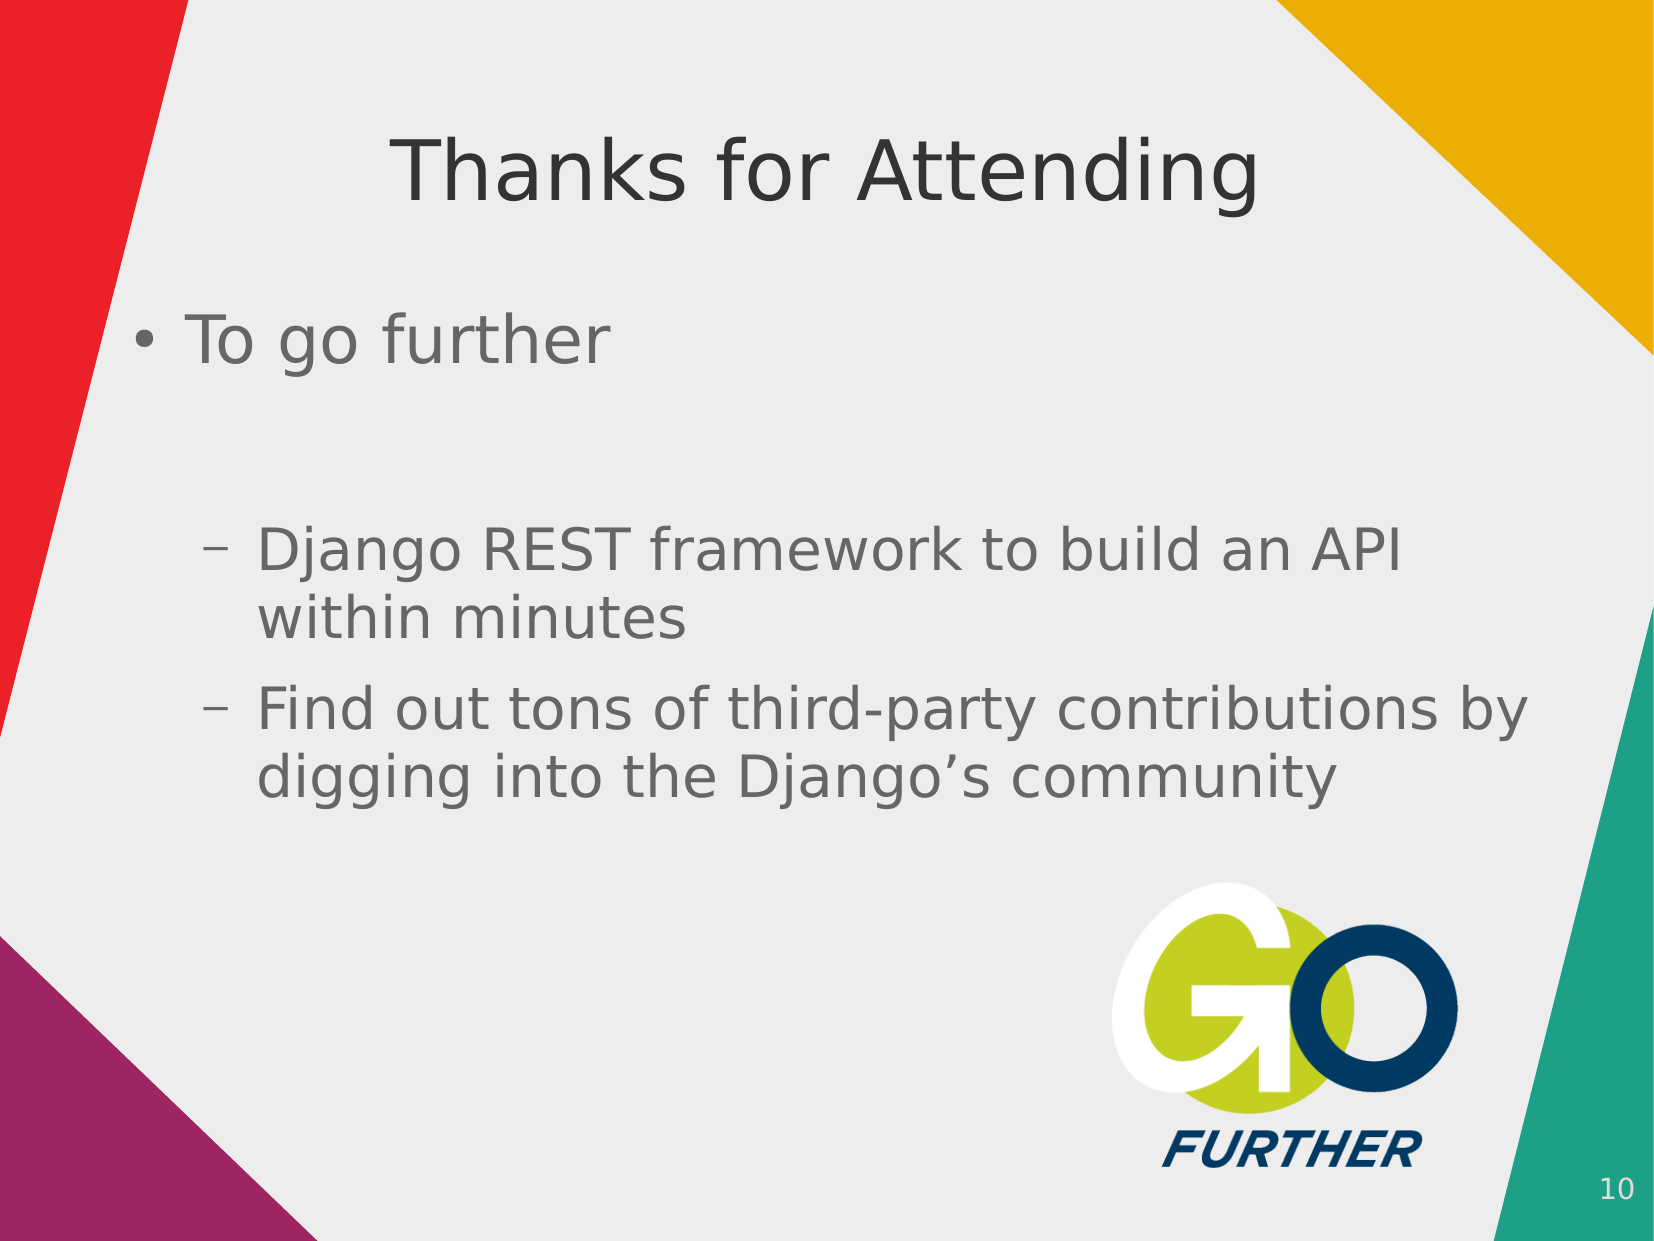

# Thanks for Attending
To go further
Django REST framework to build an API within minutes
Find out tons of third-party contributions by digging into the Django’s community
10